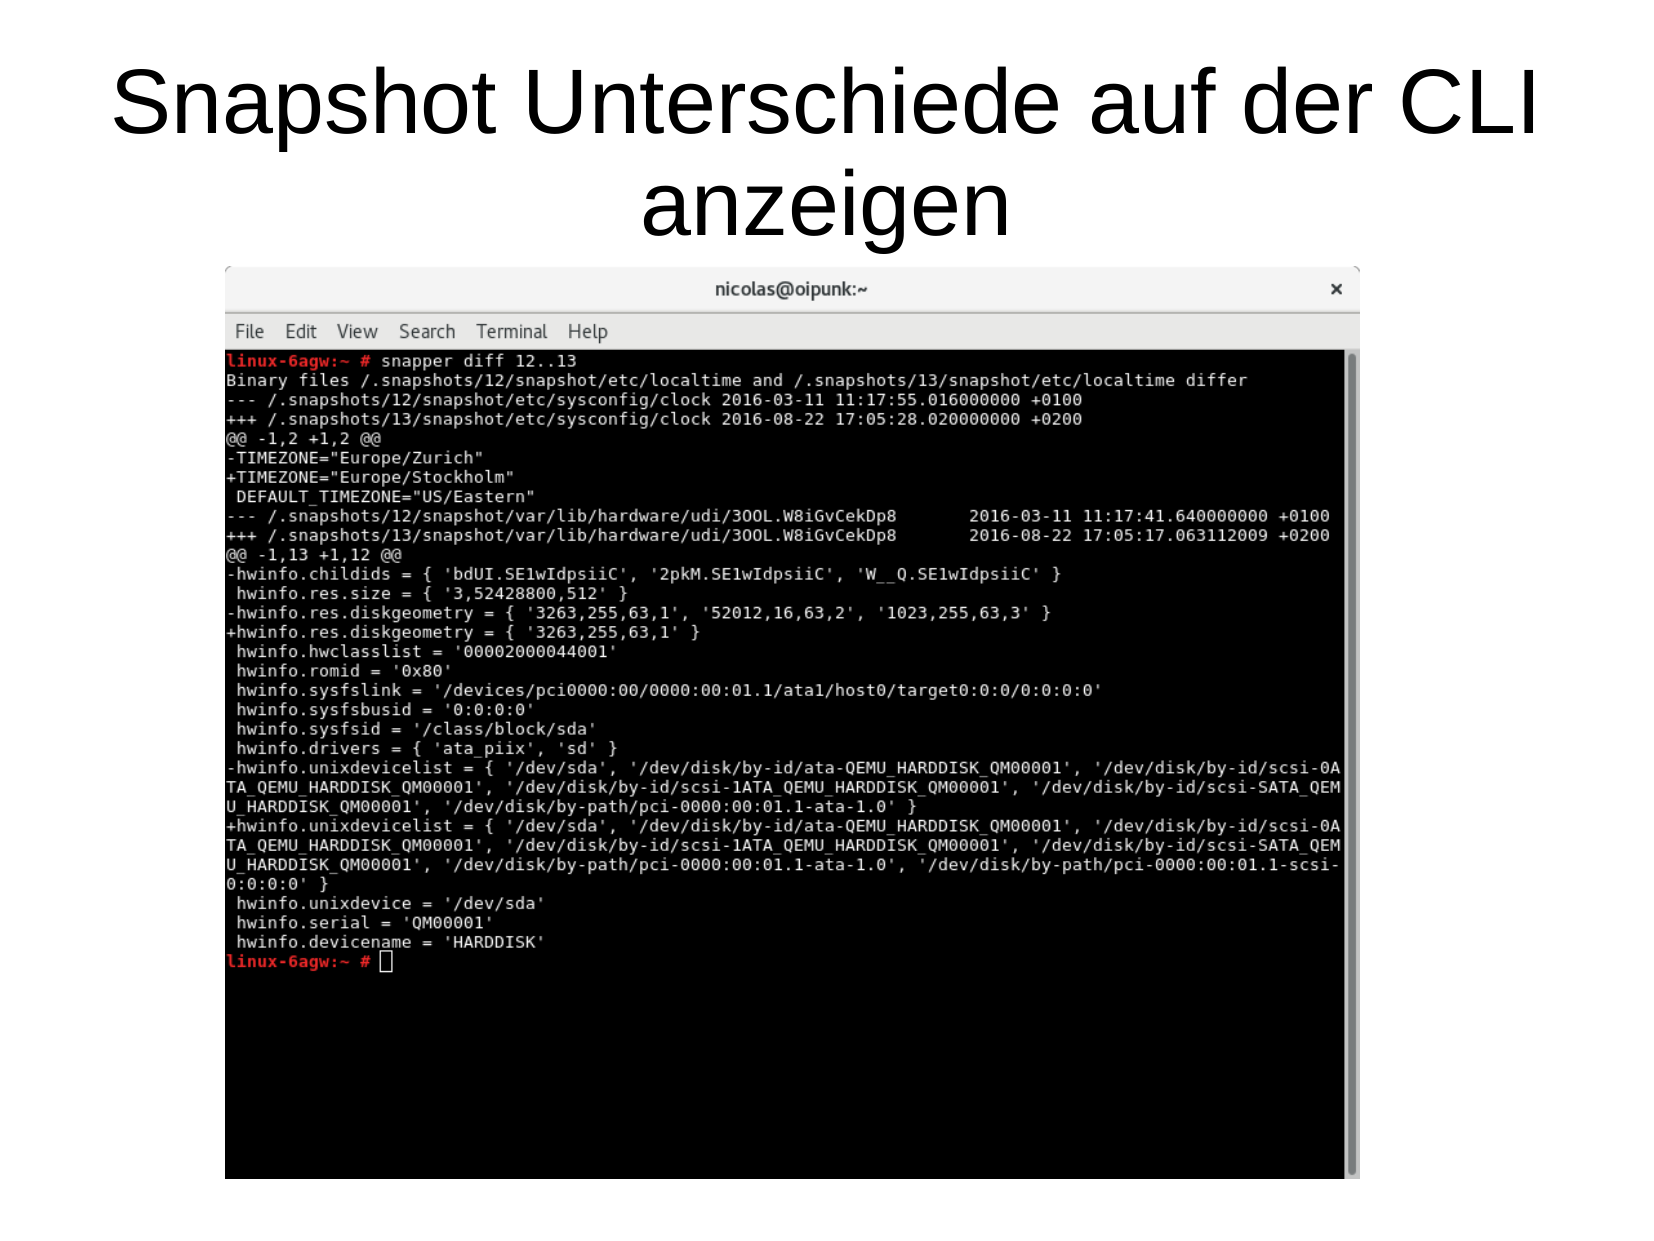

# Snapshot Unterschiede auf der CLI anzeigen